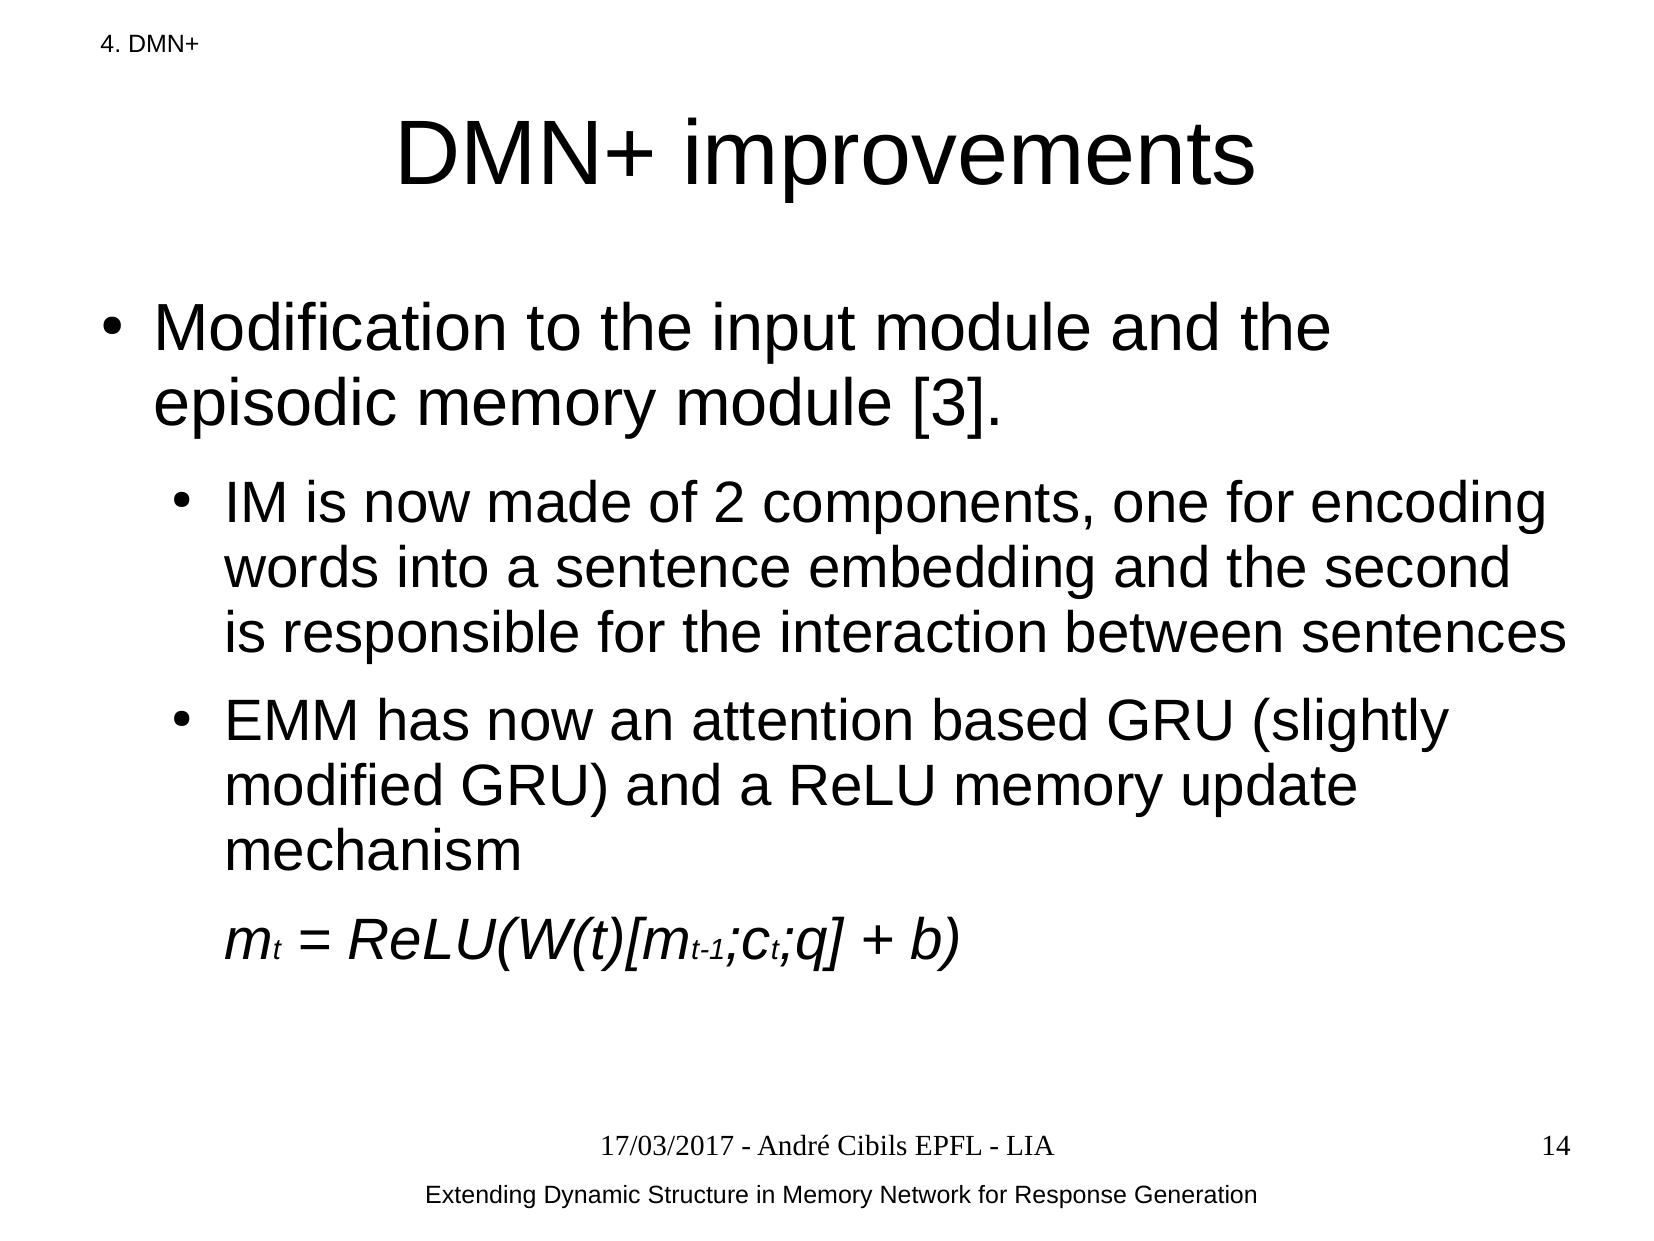

4. DMN+
# DMN+ improvements
Modification to the input module and the episodic memory module [3].
IM is now made of 2 components, one for encoding words into a sentence embedding and the second is responsible for the interaction between sentences
EMM has now an attention based GRU (slightly modified GRU) and a ReLU memory update mechanism
mt = ReLU(W(t)[mt-1;ct;q] + b)
17/03/2017 - André Cibils EPFL - LIA
14
Extending Dynamic Structure in Memory Network for Response Generation